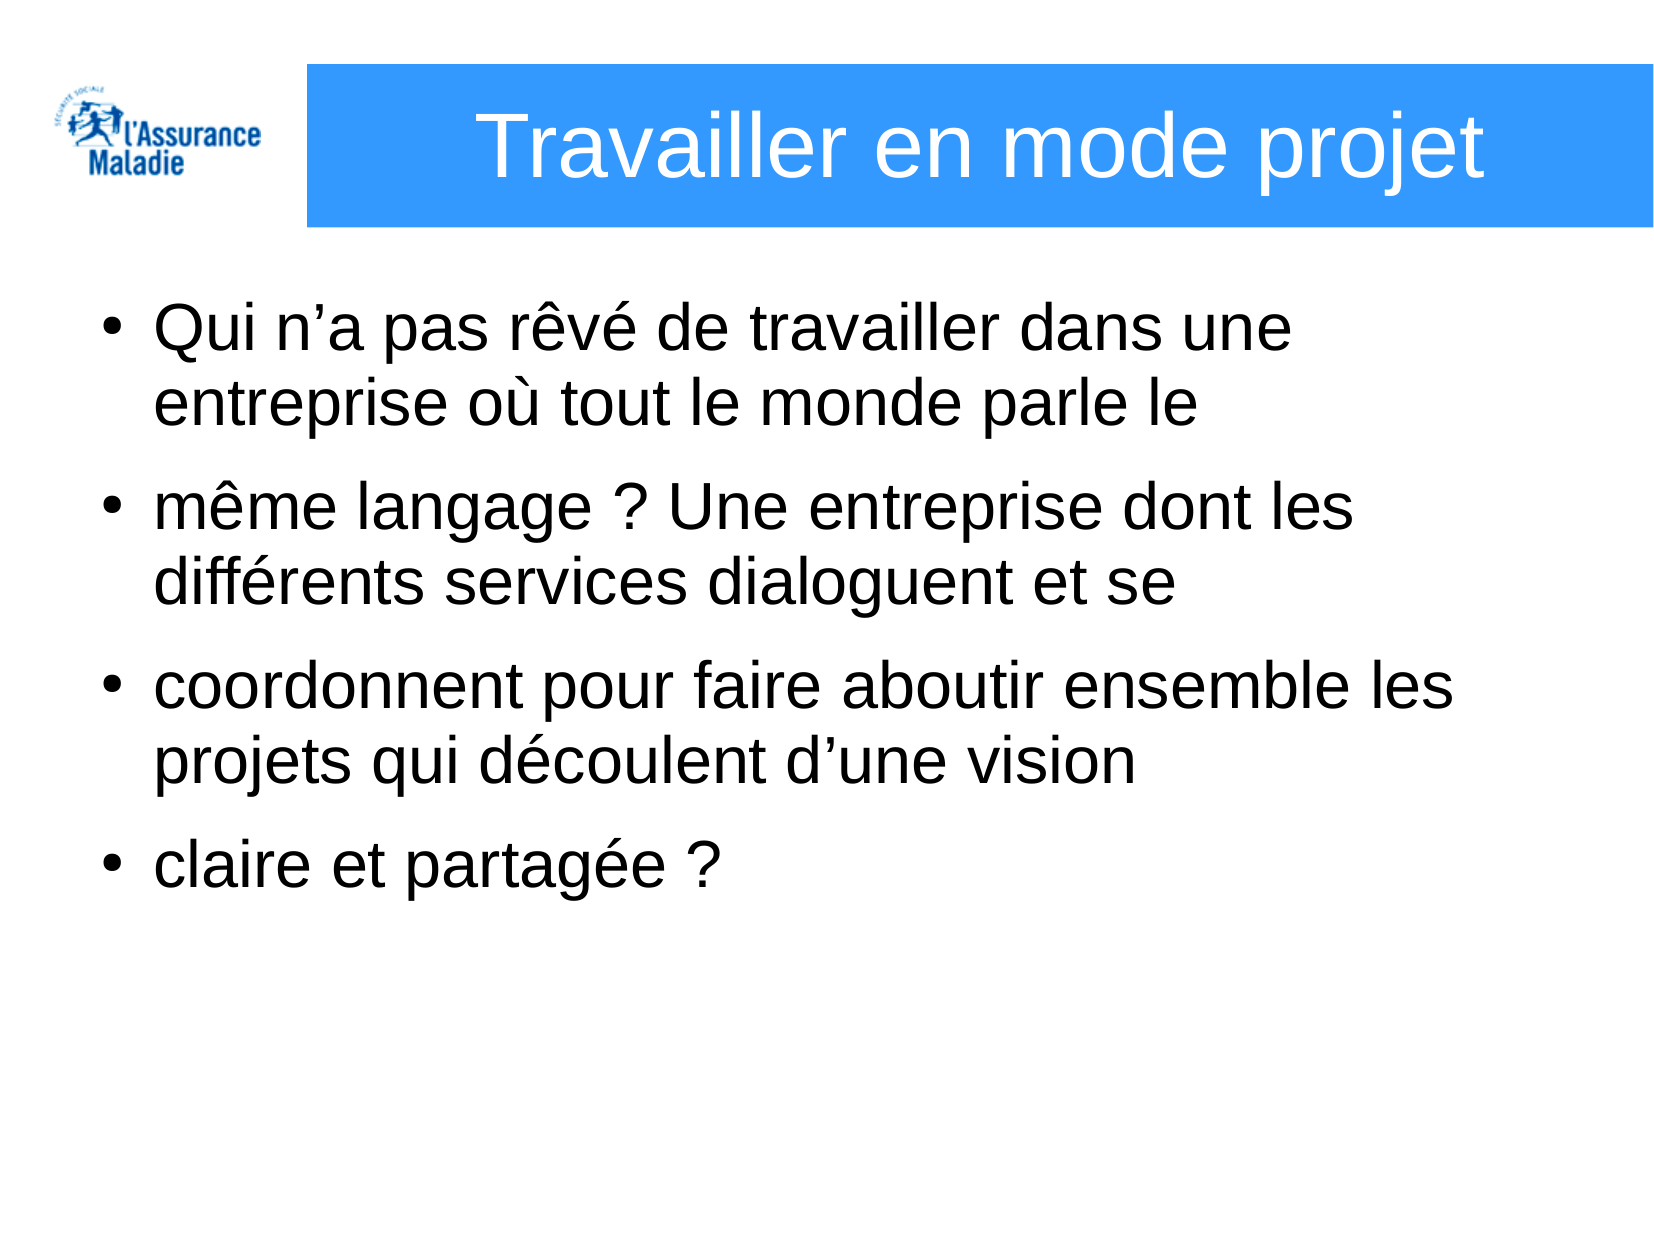

Travailler en mode projet
# Qui n’a pas rêvé de travailler dans une entreprise où tout le monde parle le
même langage ? Une entreprise dont les différents services dialoguent et se
coordonnent pour faire aboutir ensemble les projets qui découlent d’une vision
claire et partagée ?